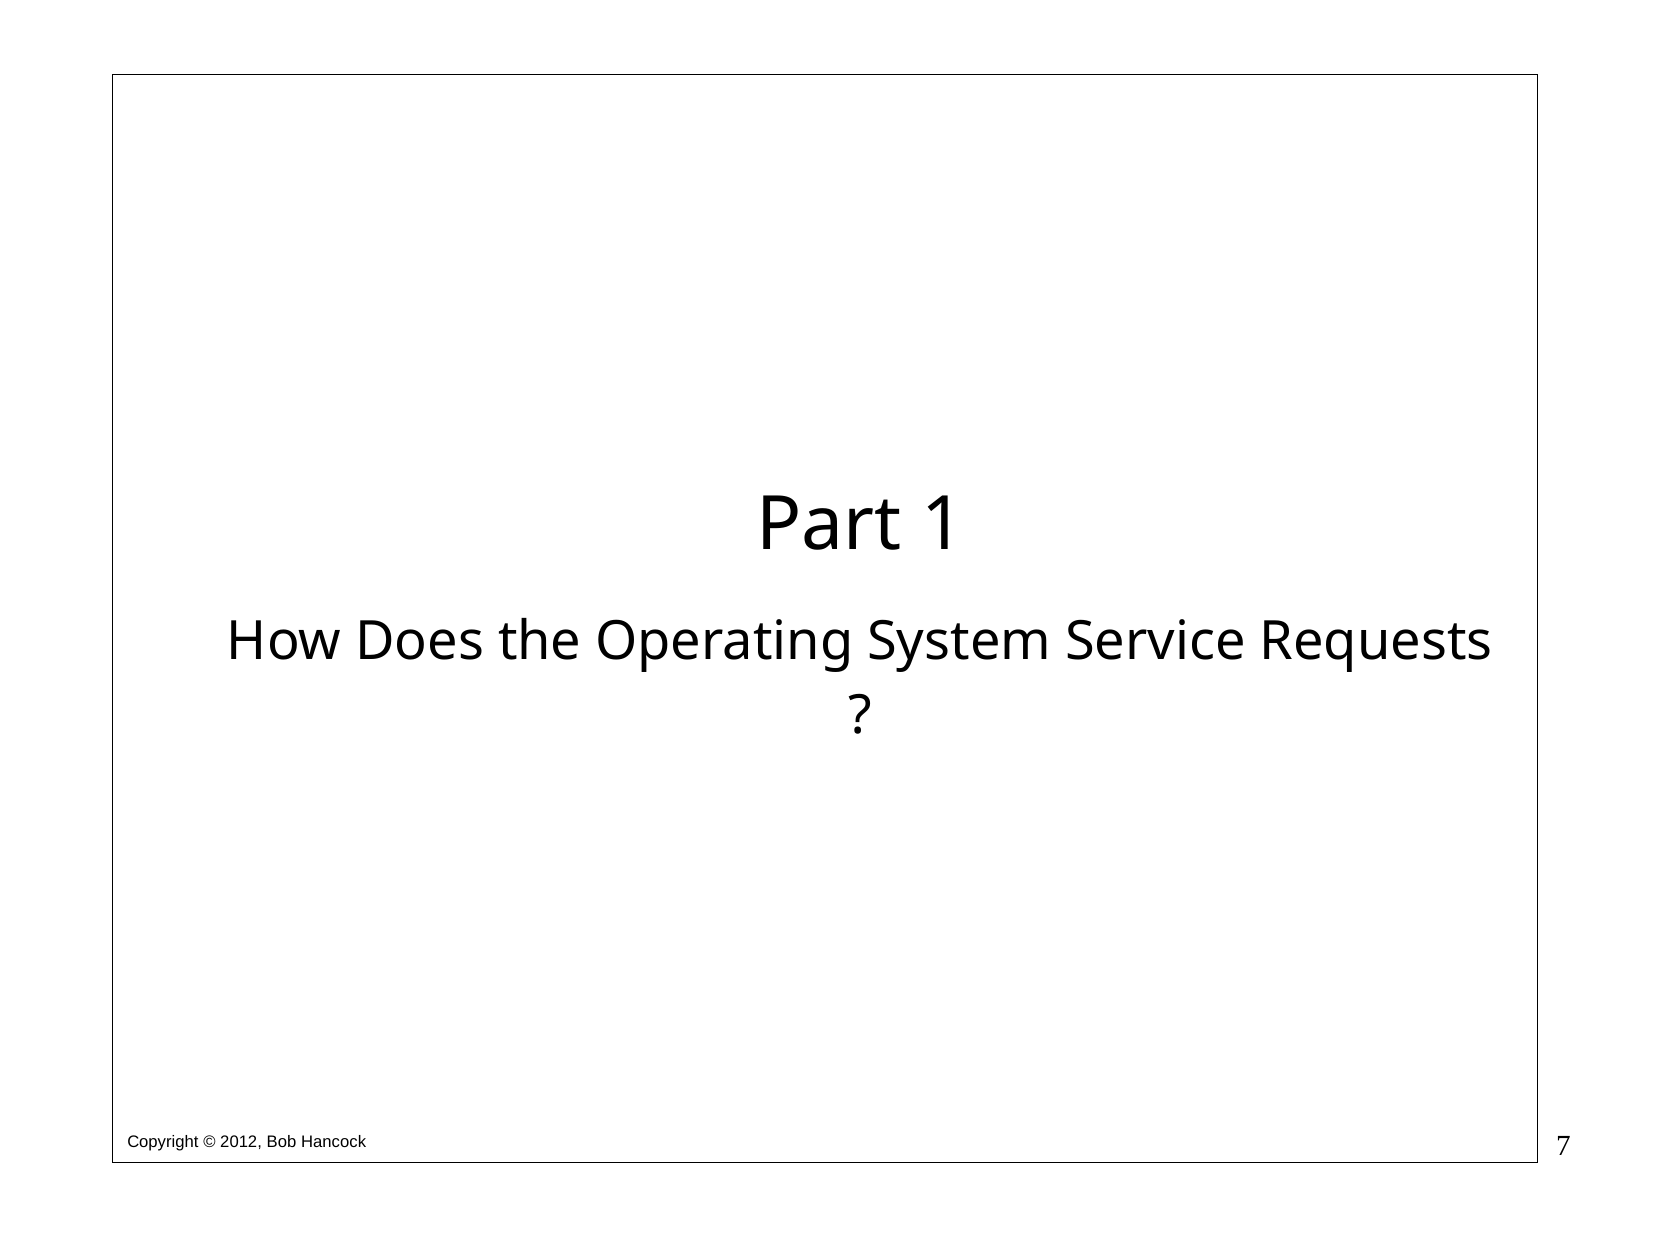

#
Part 1
How Does the Operating System Service Requests ?
Copyright © 2012, Bob Hancock
7